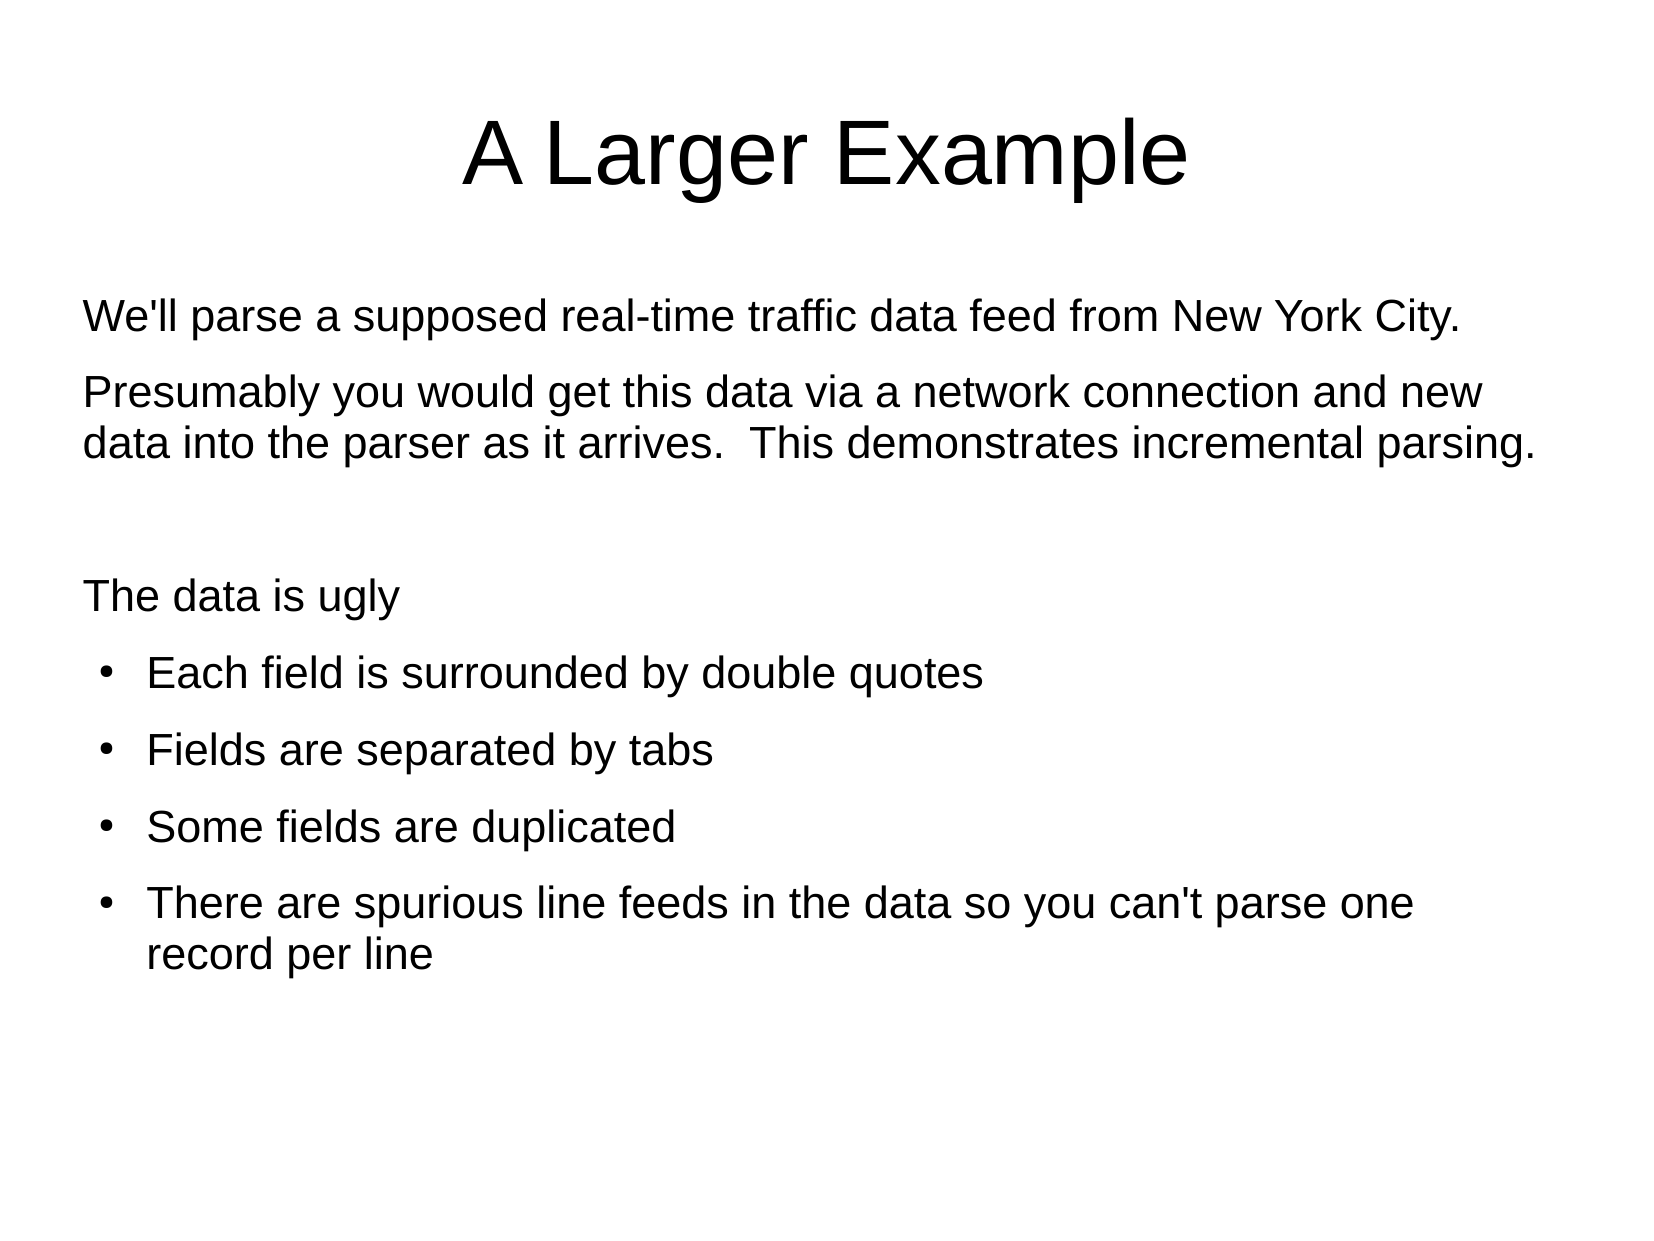

# A Larger Example
We'll parse a supposed real-time traffic data feed from New York City.
Presumably you would get this data via a network connection and new data into the parser as it arrives. This demonstrates incremental parsing.
The data is ugly
Each field is surrounded by double quotes
Fields are separated by tabs
Some fields are duplicated
There are spurious line feeds in the data so you can't parse one record per line